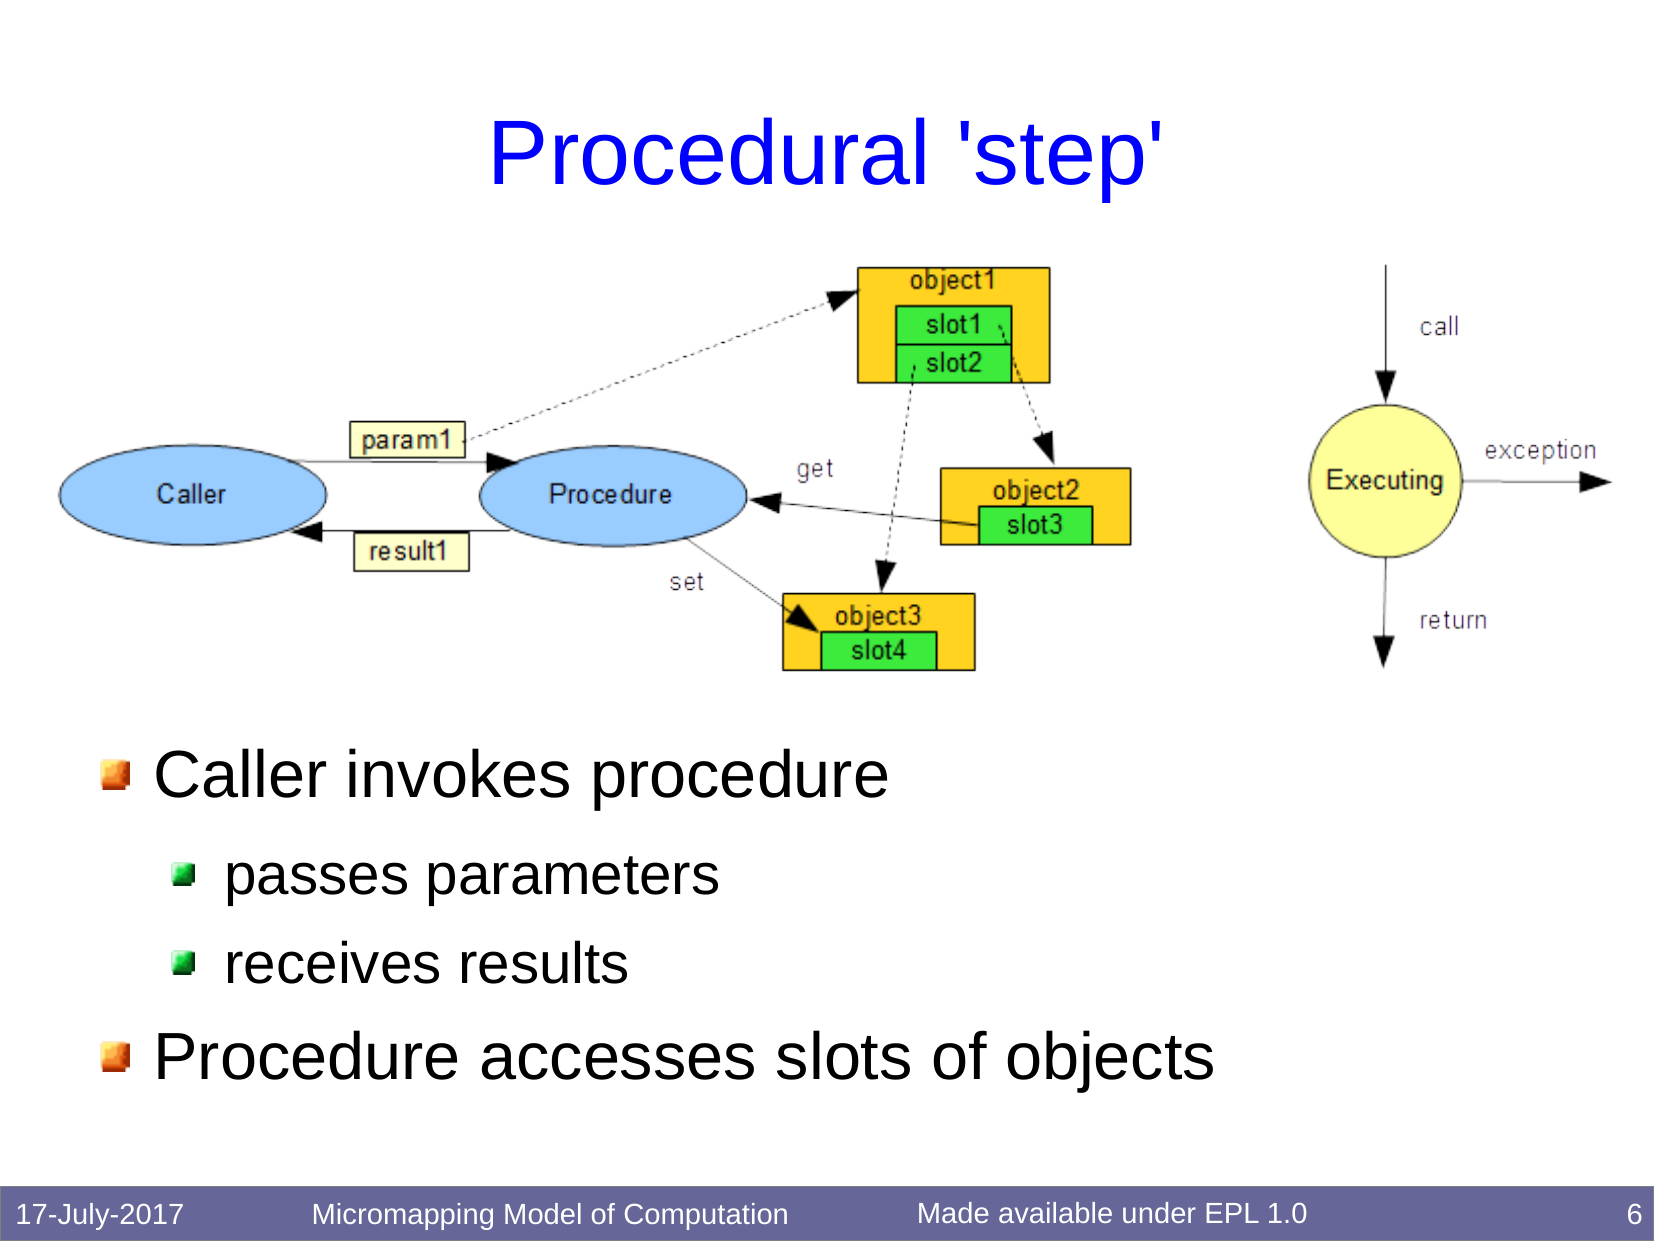

# Procedural 'step'
Caller invokes procedure
passes parameters
receives results
Procedure accesses slots of objects
17-July-2017
Micromapping Model of Computation
6